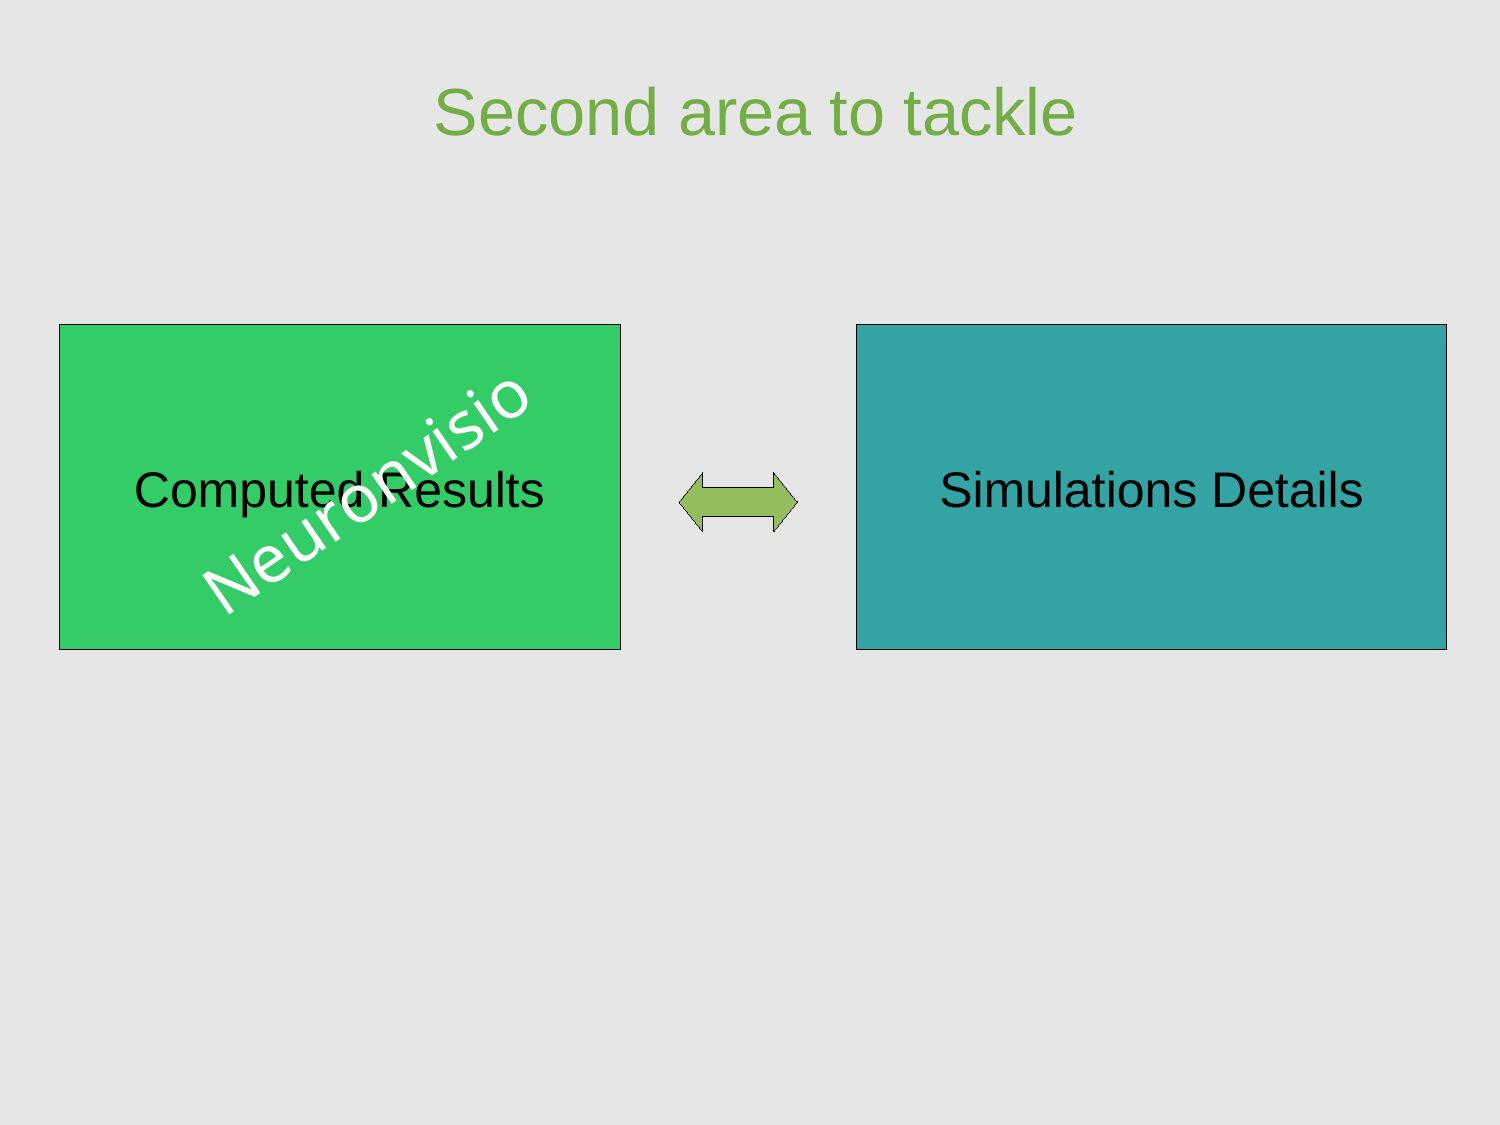

# Second area to tackle
Computed Results
Simulations Details
Neuronvisio
16